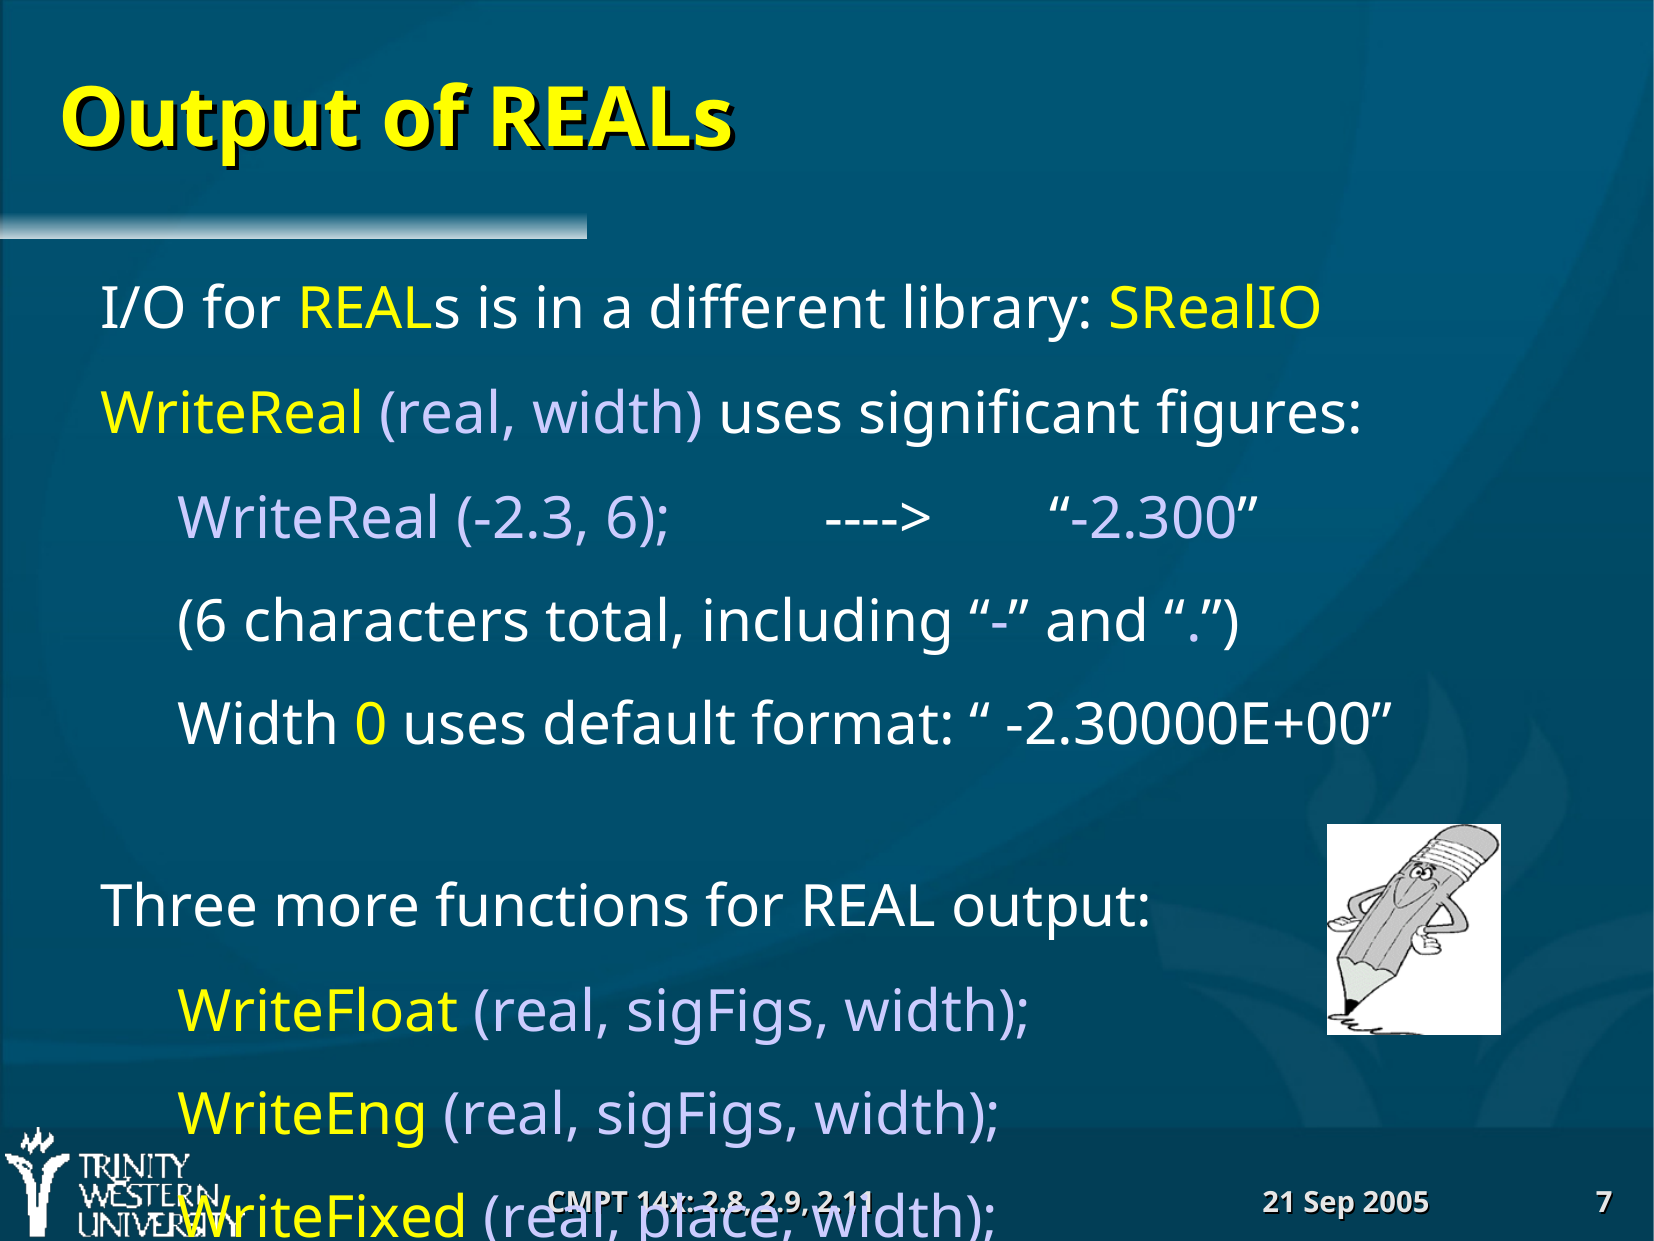

# Output of REALs
I/O for REALs is in a different library: SRealIO
WriteReal (real, width) uses significant figures:
WriteReal (-2.3, 6);			---->		“-2.300”
(6 characters total, including “-” and “.”)
Width 0 uses default format: “ -2.30000E+00”
Three more functions for REAL output:
WriteFloat (real, sigFigs, width);
WriteEng (real, sigFigs, width);
WriteFixed (real, place, width);
CMPT 14x: 2.8, 2.9, 2.11
21 Sep 2005
7